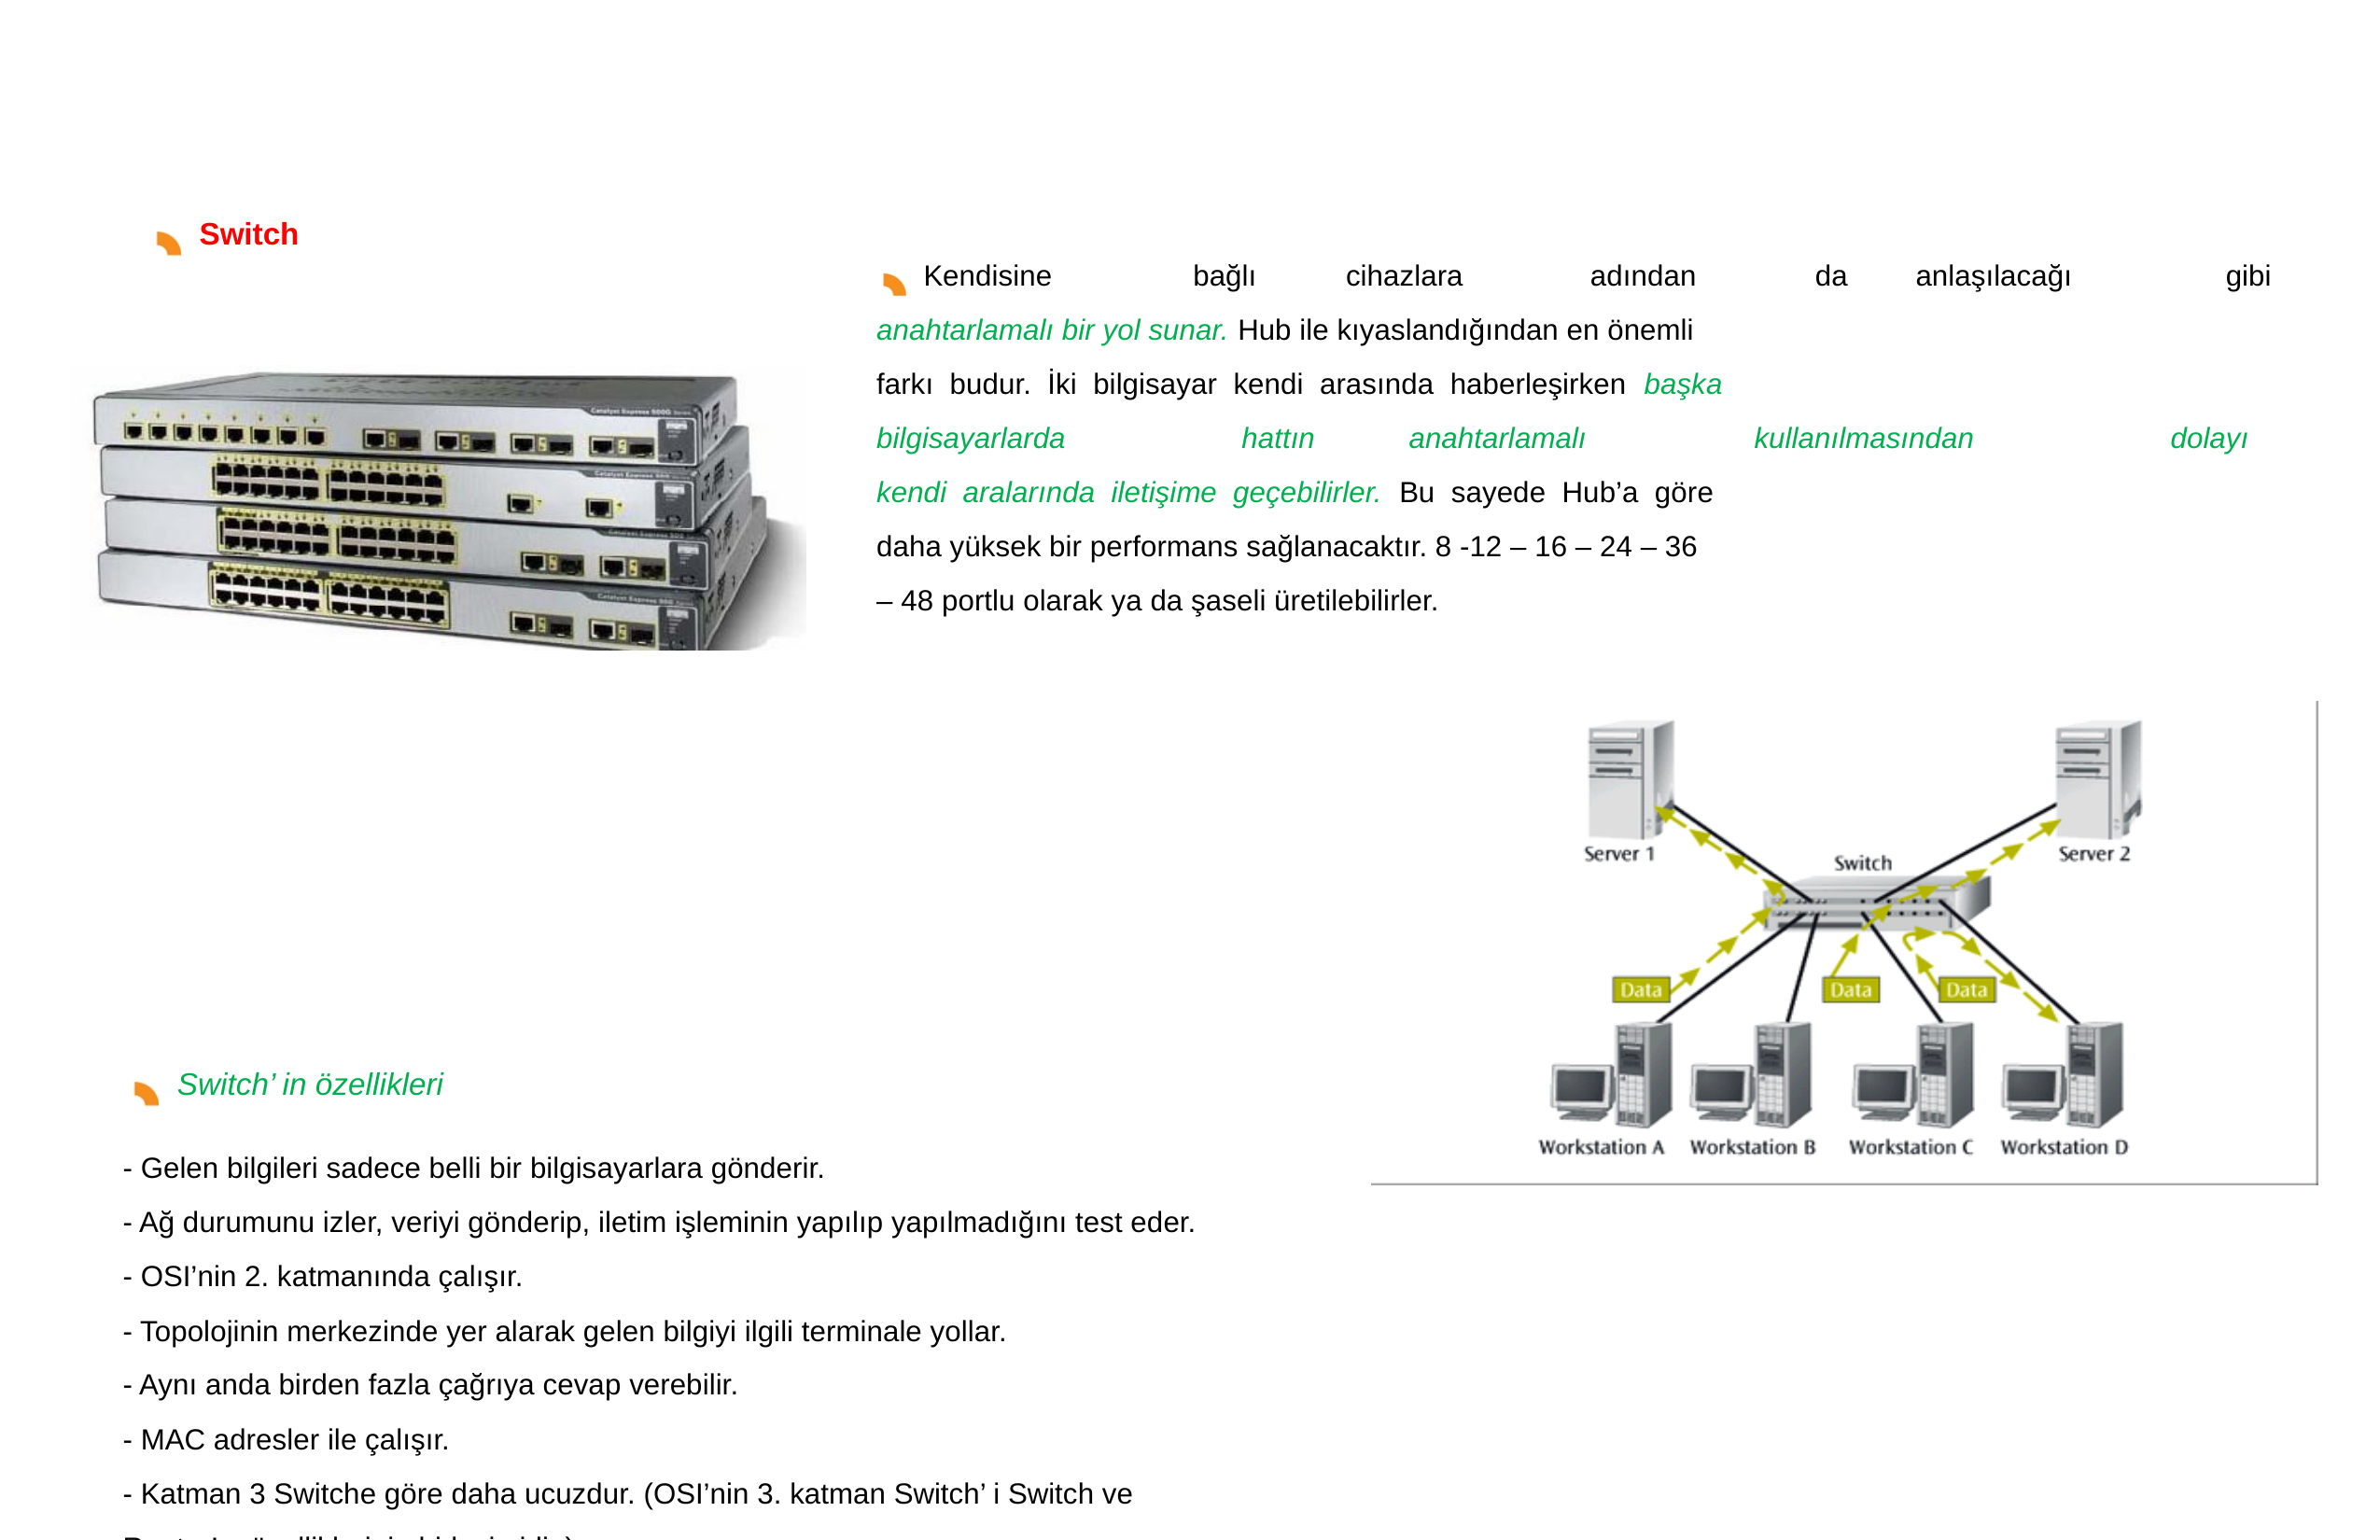

Switch
 Kendisine
bağlı
cihazlara
adından
da
anlaşılacağı
gibi
anahtarlamalı bir yol sunar. Hub ile kıyaslandığından en önemli
farkı budur. İki bilgisayar kendi arasında haberleşirken başka
bilgisayarlarda
hattın
anahtarlamalı
kullanılmasından
dolayı
kendi aralarında iletişime geçebilirler. Bu sayede Hub’a göre
daha yüksek bir performans sağlanacaktır. 8 -12 – 16 – 24 – 36
– 48 portlu olarak ya da şaseli üretilebilirler.
 Switch’ in özellikleri
- Gelen bilgileri sadece belli bir bilgisayarlara gönderir.
- Ağ durumunu izler, veriyi gönderip, iletim işleminin yapılıp yapılmadığını test eder.
- OSI’nin 2. katmanında çalışır.
- Topolojinin merkezinde yer alarak gelen bilgiyi ilgili terminale yollar.
- Aynı anda birden fazla çağrıya cevap verebilir.
- MAC adresler ile çalışır.
- Katman 3 Switche göre daha ucuzdur. (OSI’nin 3. katman Switch’ i Switch ve
Router’ın özelliklerinin birleşimidir.)